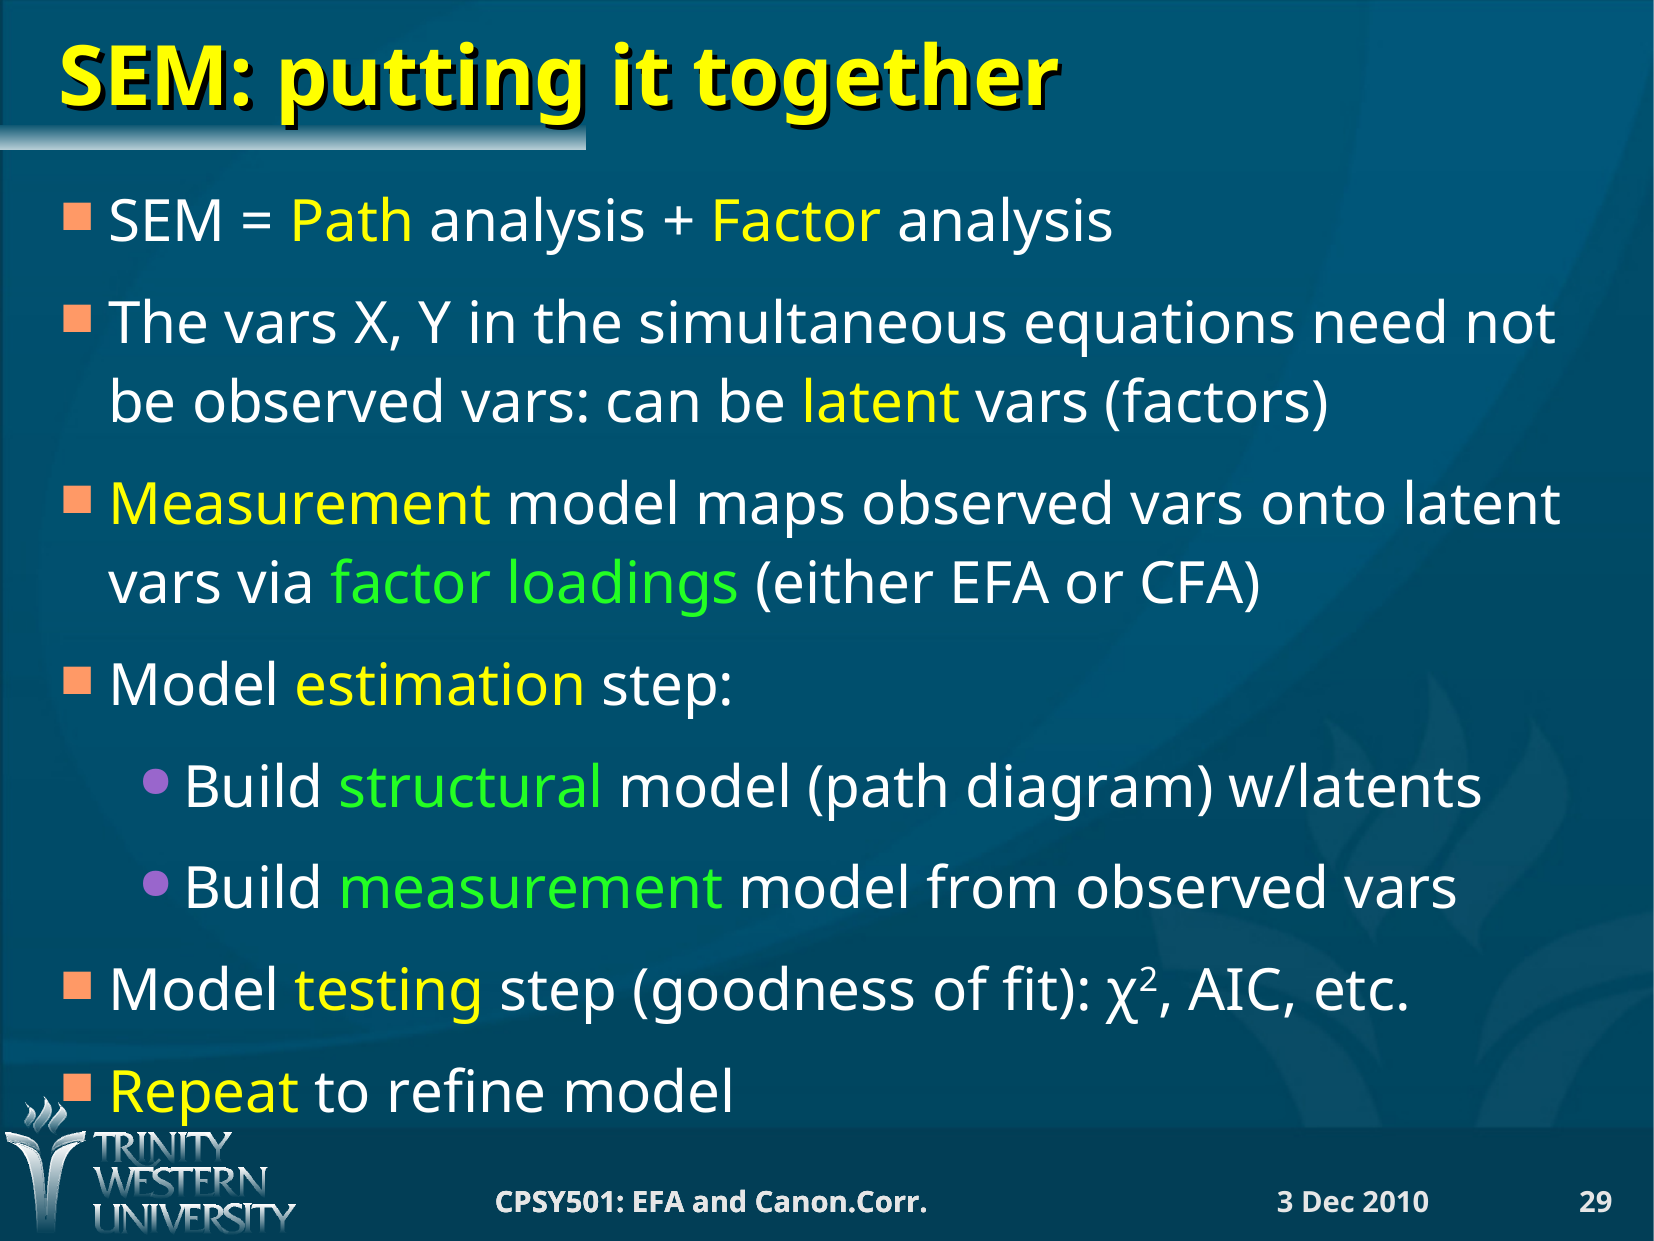

# SEM: putting it together
SEM = Path analysis + Factor analysis
The vars X, Y in the simultaneous equations need not be observed vars: can be latent vars (factors)
Measurement model maps observed vars onto latent vars via factor loadings (either EFA or CFA)
Model estimation step:
Build structural model (path diagram) w/latents
Build measurement model from observed vars
Model testing step (goodness of fit): χ2, AIC, etc.
Repeat to refine model
CPSY501: EFA and Canon.Corr.
3 Dec 2010
29